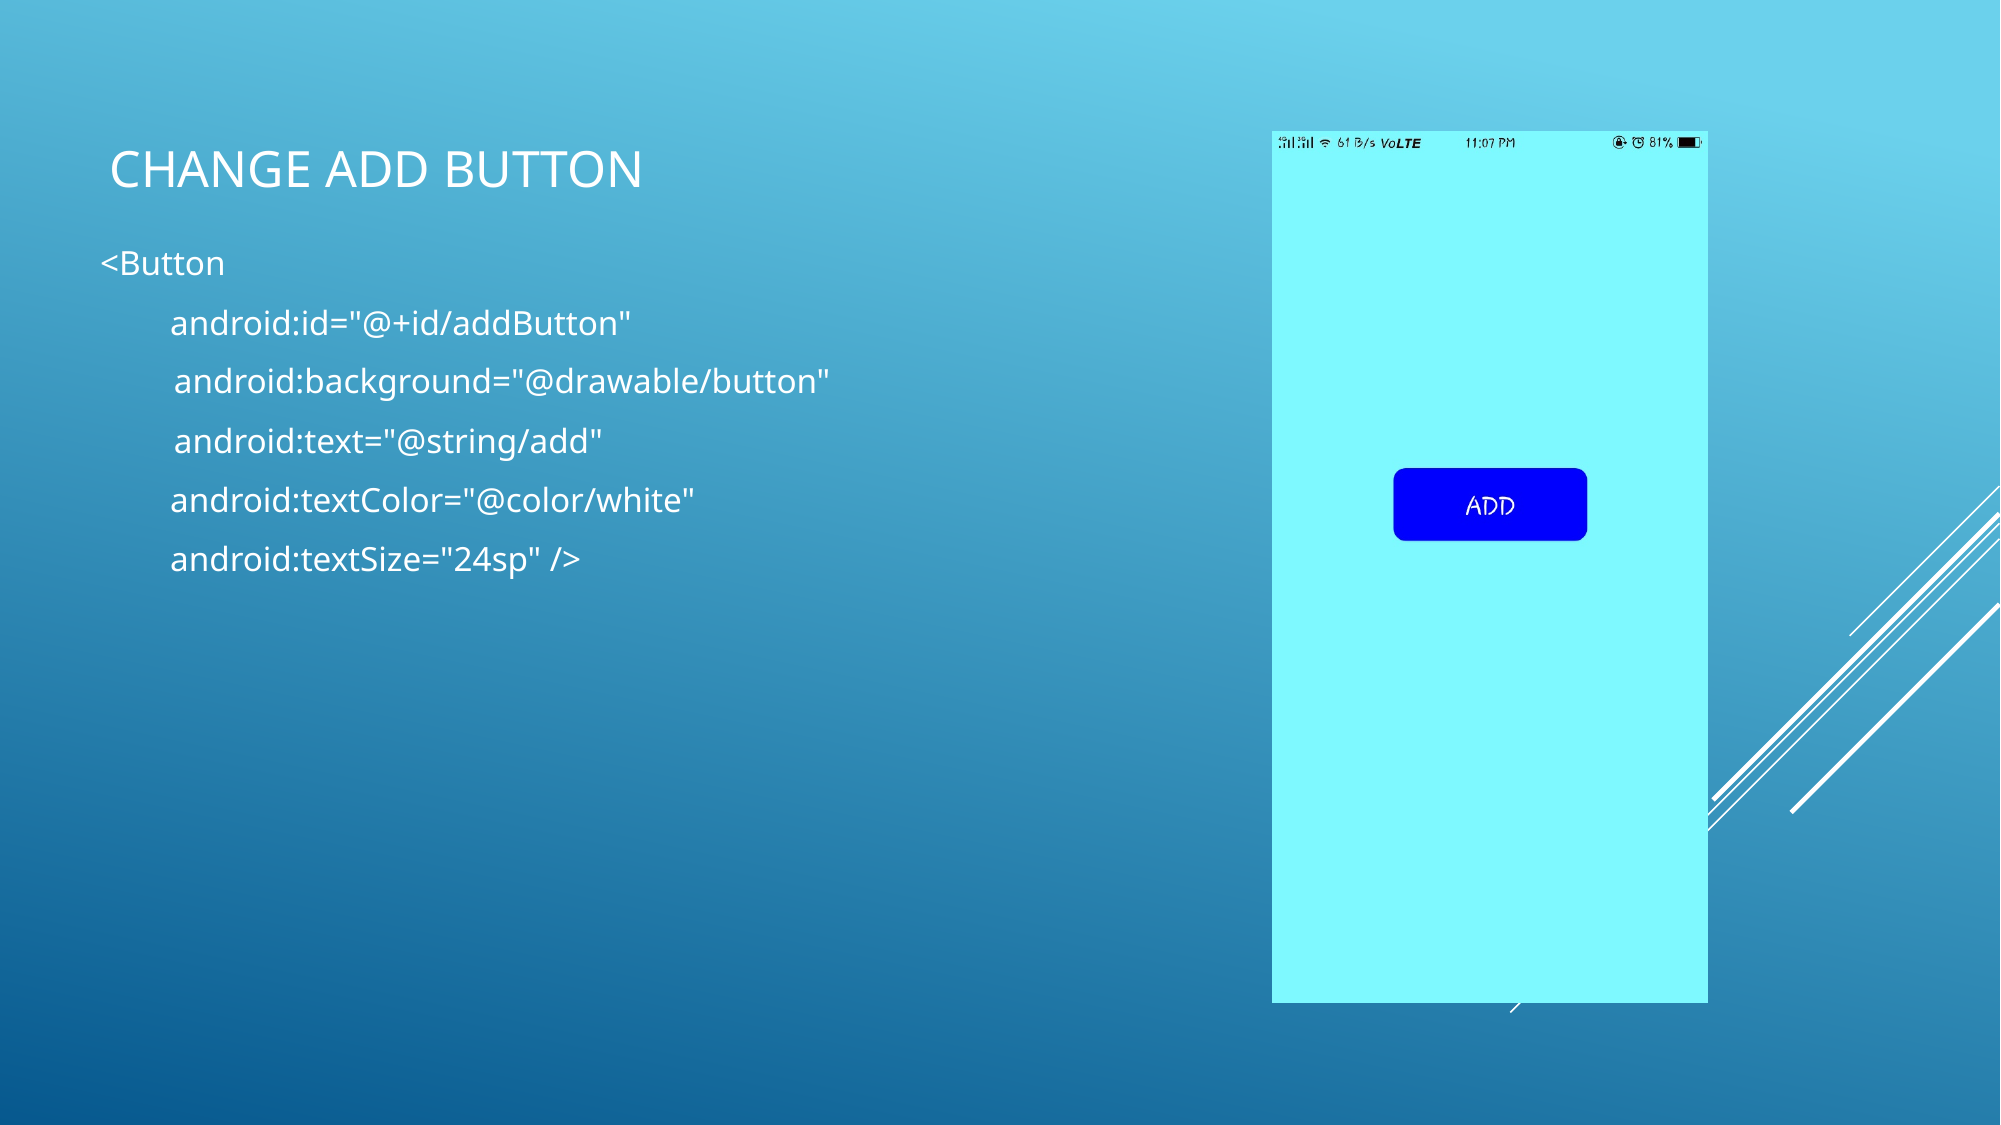

# Change ADD BUTTON
<Button
 android:id="@+id/addButton"
	android:background="@drawable/button"
	android:text="@string/add"
 android:textColor="@color/white"
 android:textSize="24sp" />